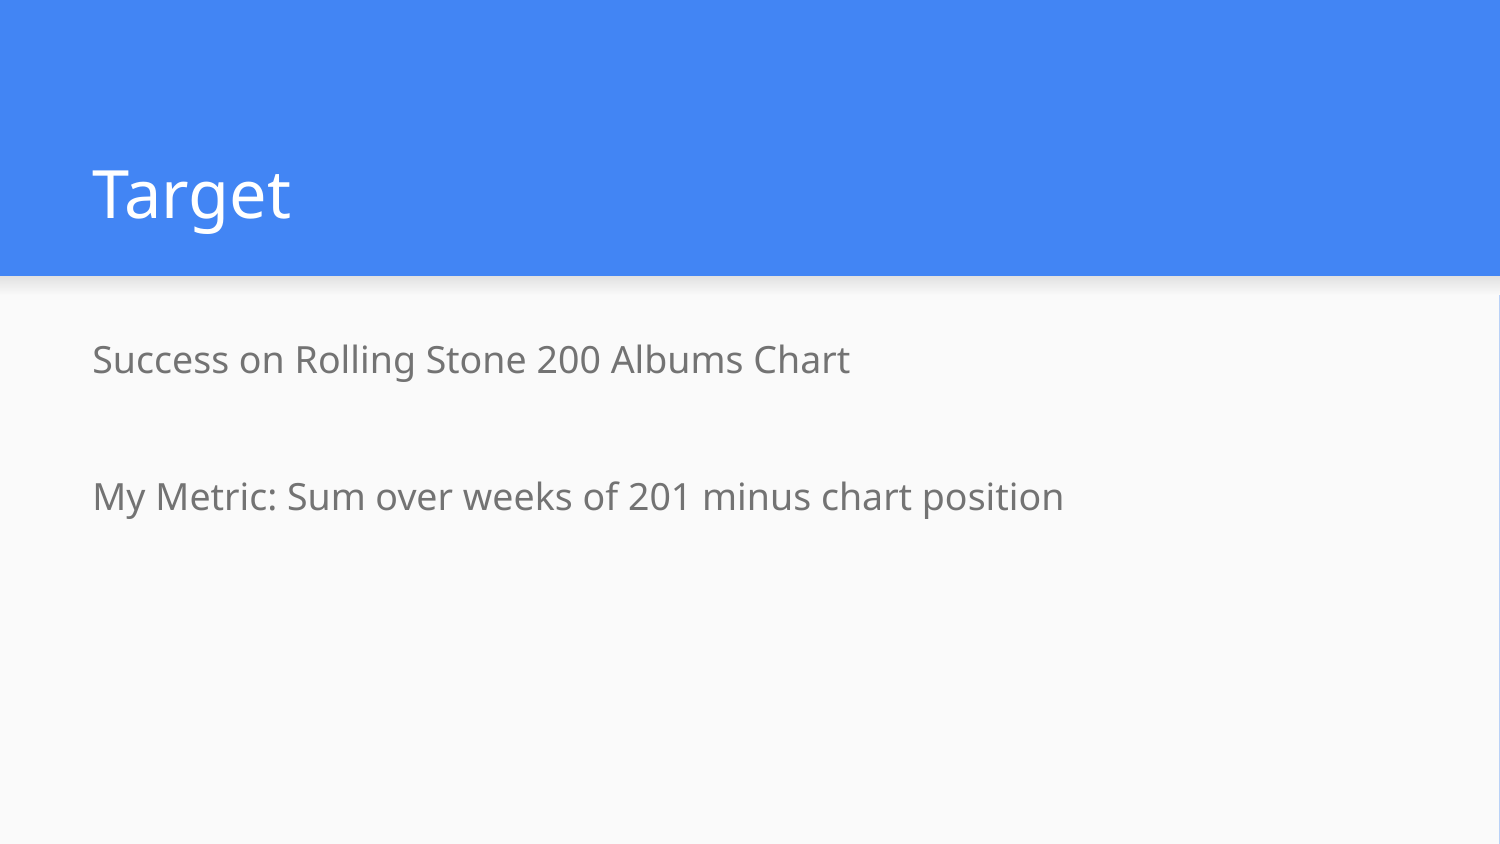

# Target
Success on Rolling Stone 200 Albums Chart
My Metric: Sum over weeks of 201 minus chart position